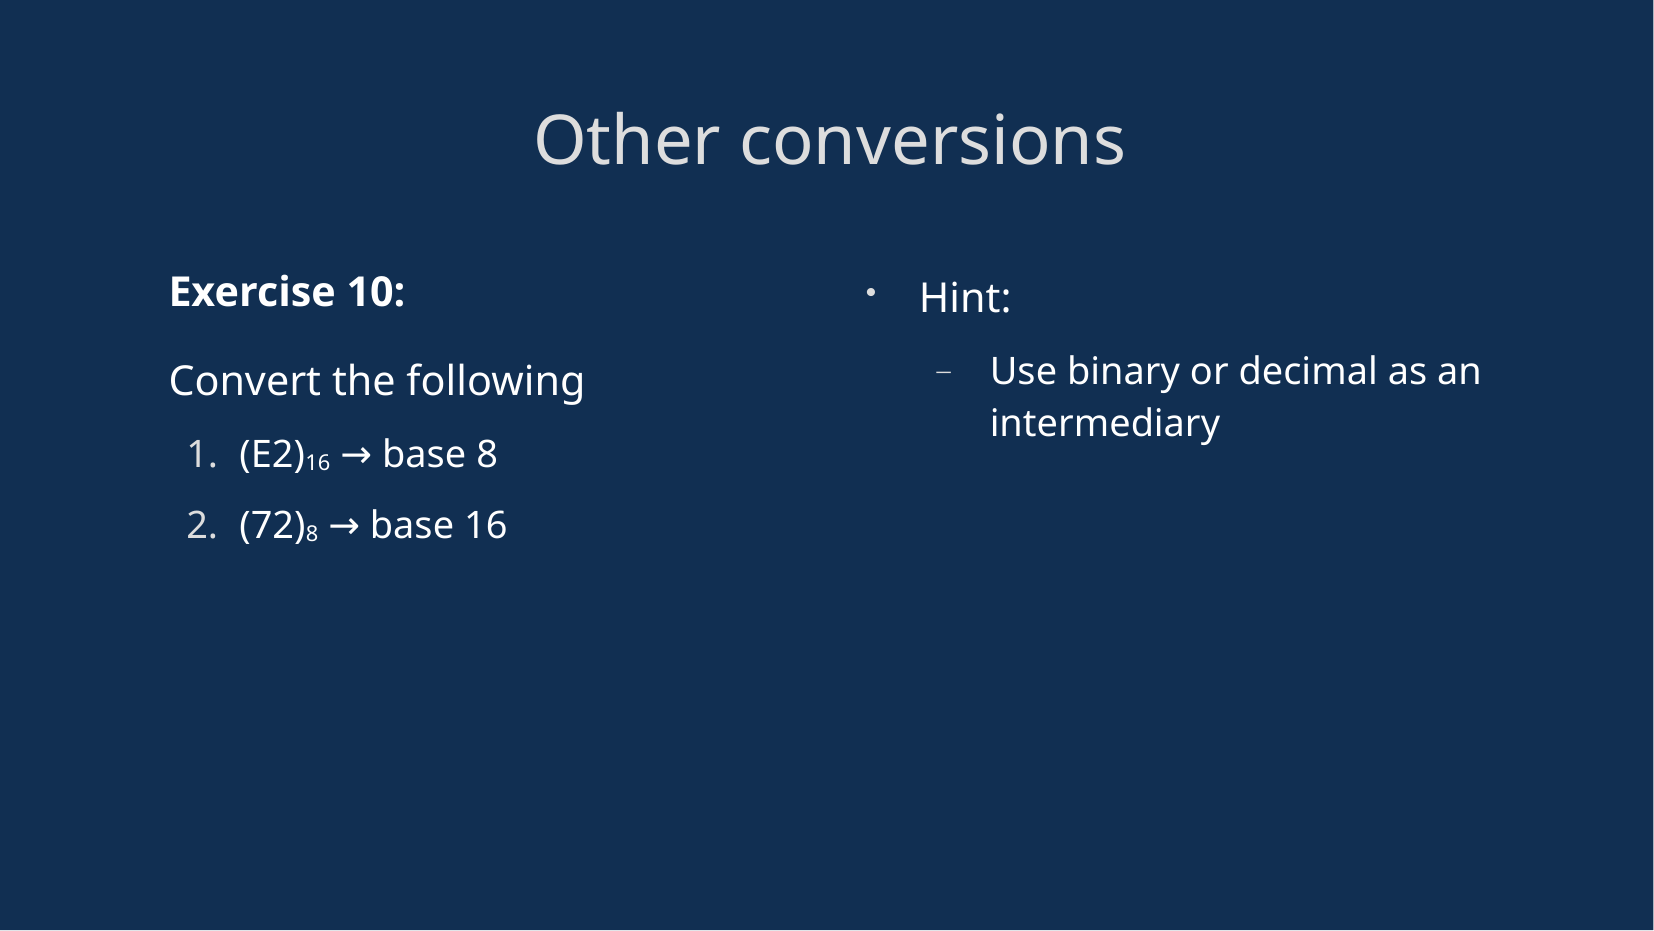

# Other conversions
Exercise 10:
Convert the following
(E2)16 → base 8
(72)8 → base 16
Hint:
Use binary or decimal as an intermediary